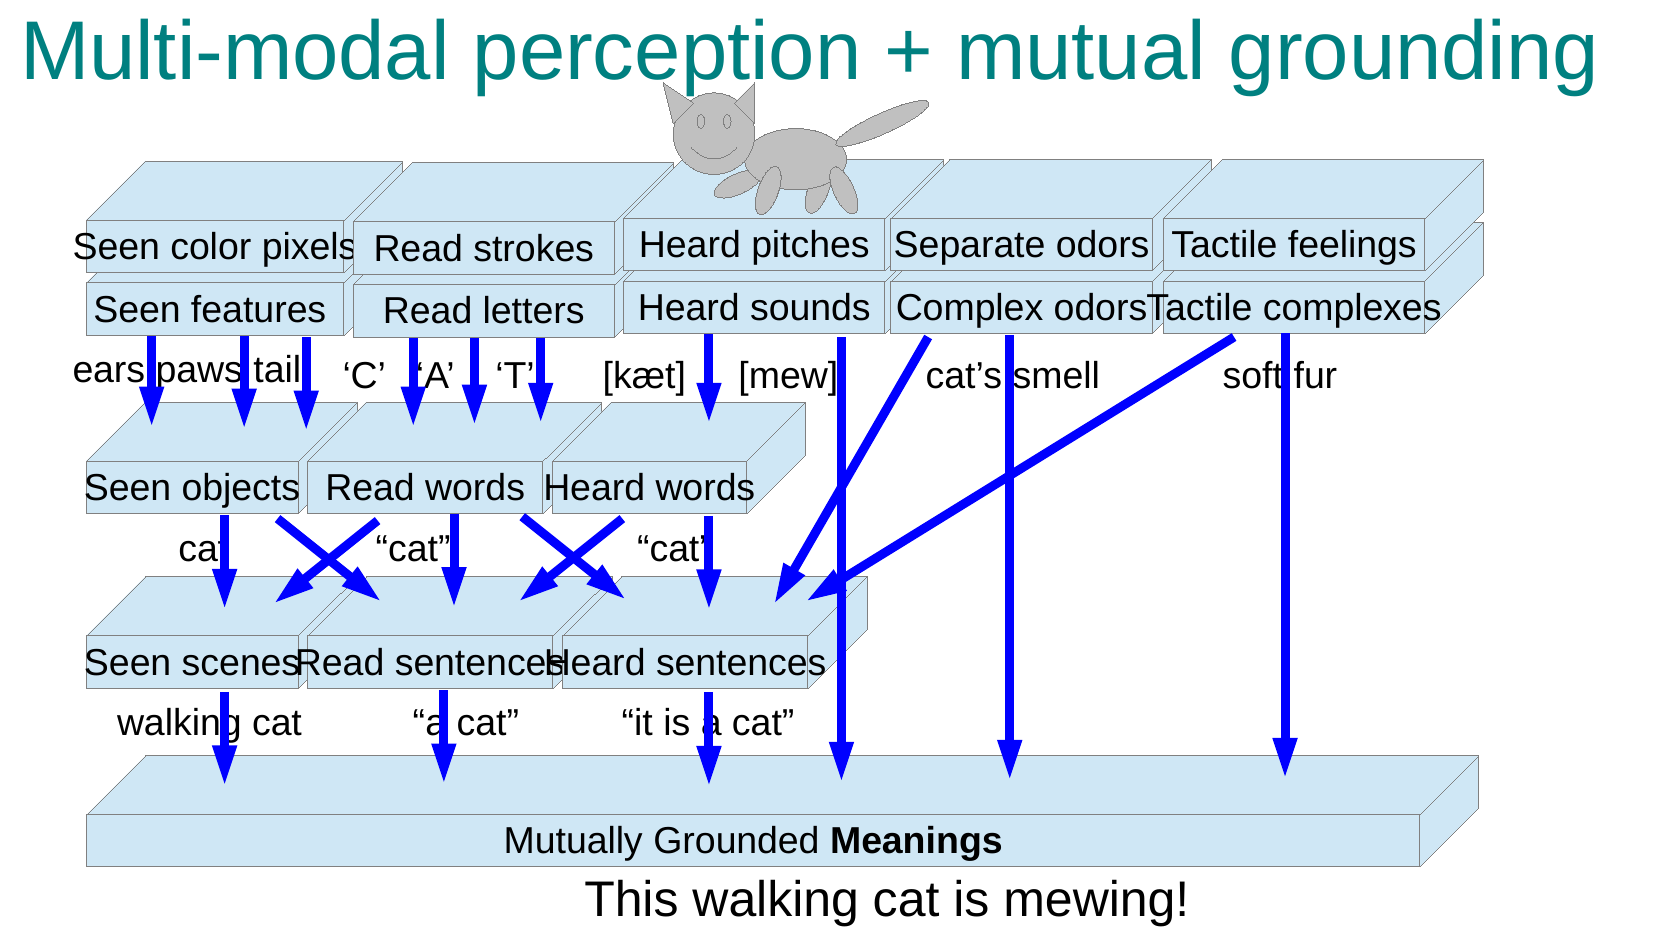

Multi-modal perception + mutual grounding
Heard pitches
Separate odors
Tactile feelings
Seen color pixels
Read strokes
Heard sounds
Complex odors
Tactile complexes
Seen features
Read letters
 ears paws tail
‘C’ ‘A’ ‘T’
 [kæt] [mew]
 cat’s smell
soft fur
Seen objects
Read words
Heard words
cat
“cat”
“cat”
Seen scenes
Read sentences
Heard sentences
walking cat
“a cat”
“it is a cat”
Mutually Grounded Meanings
This walking cat is mewing!
Copyright © 2020 Anton Kolonin, Aigents®
16